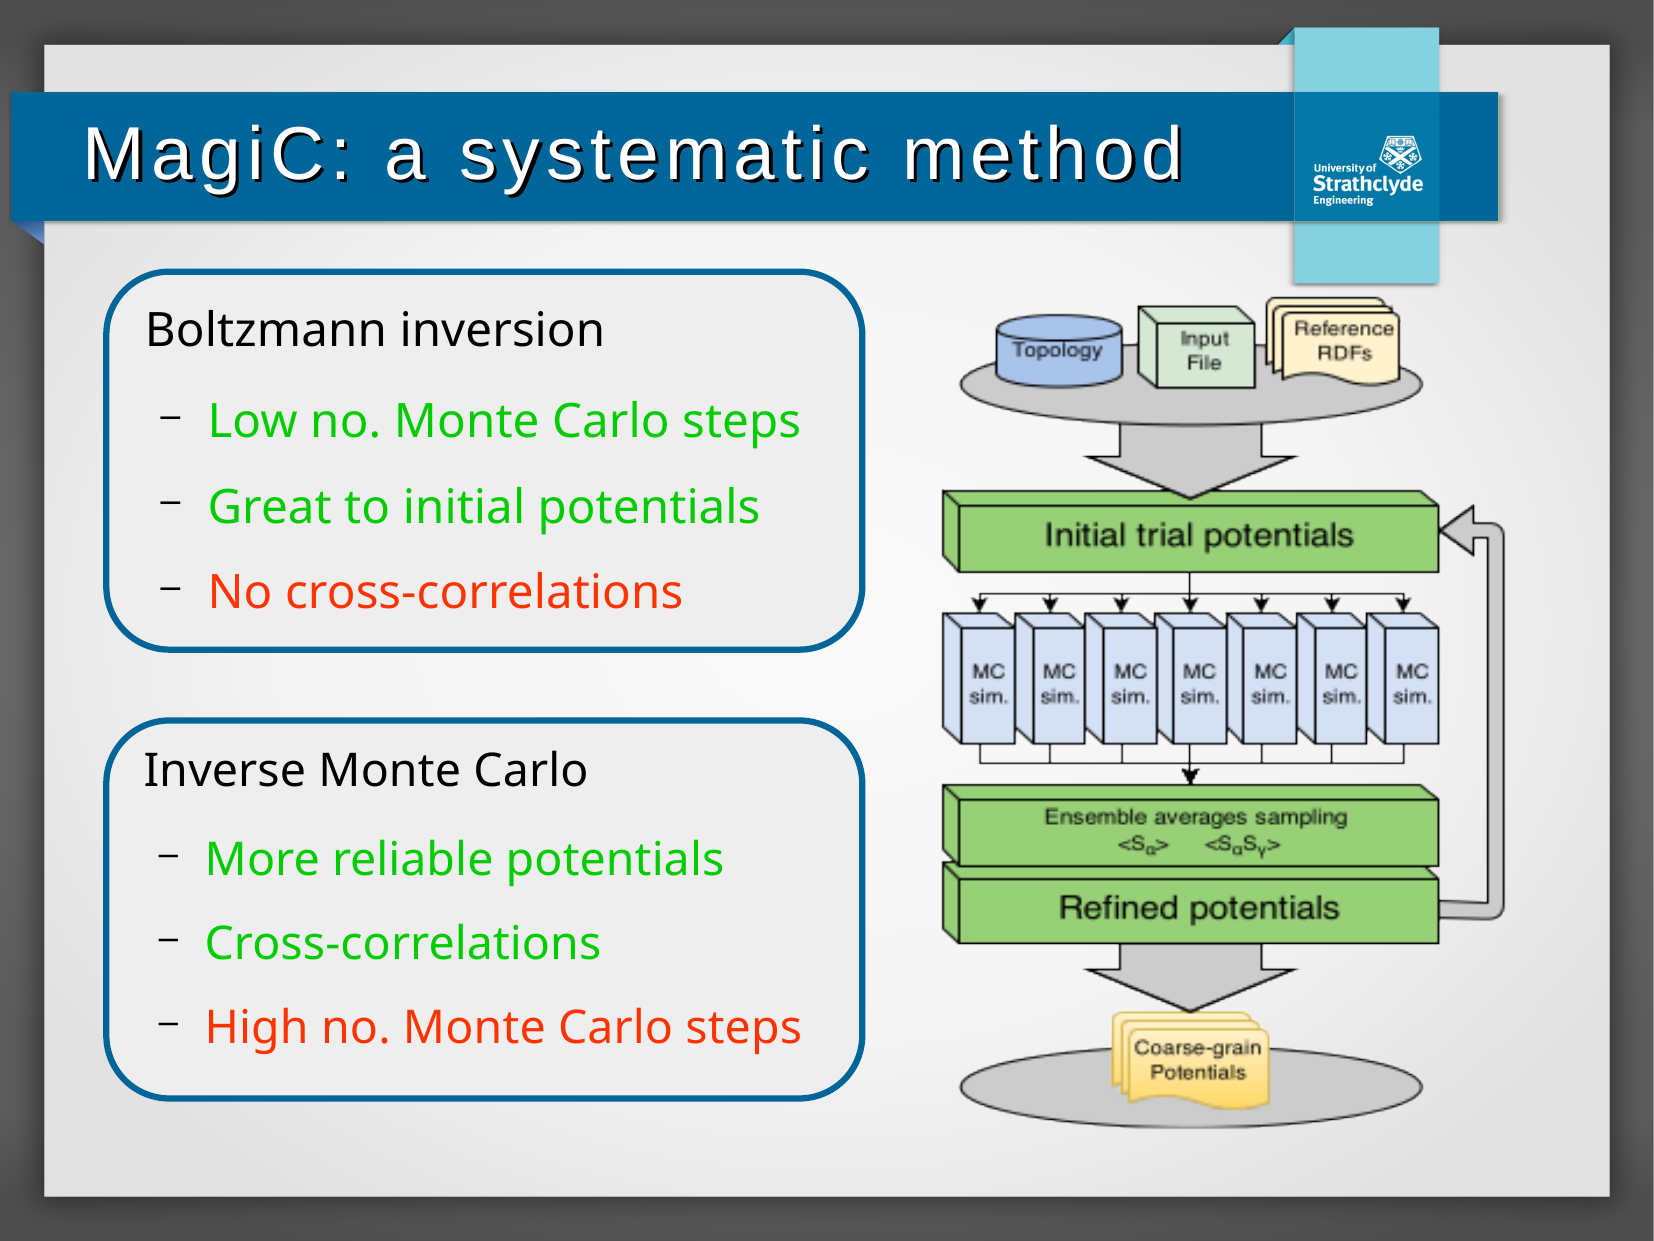

# MagiC: a systematic method
Boltzmann inversion
Low no. Monte Carlo steps
Great to initial potentials
No cross-correlations
Inverse Monte Carlo
More reliable potentials
Cross-correlations
High no. Monte Carlo steps